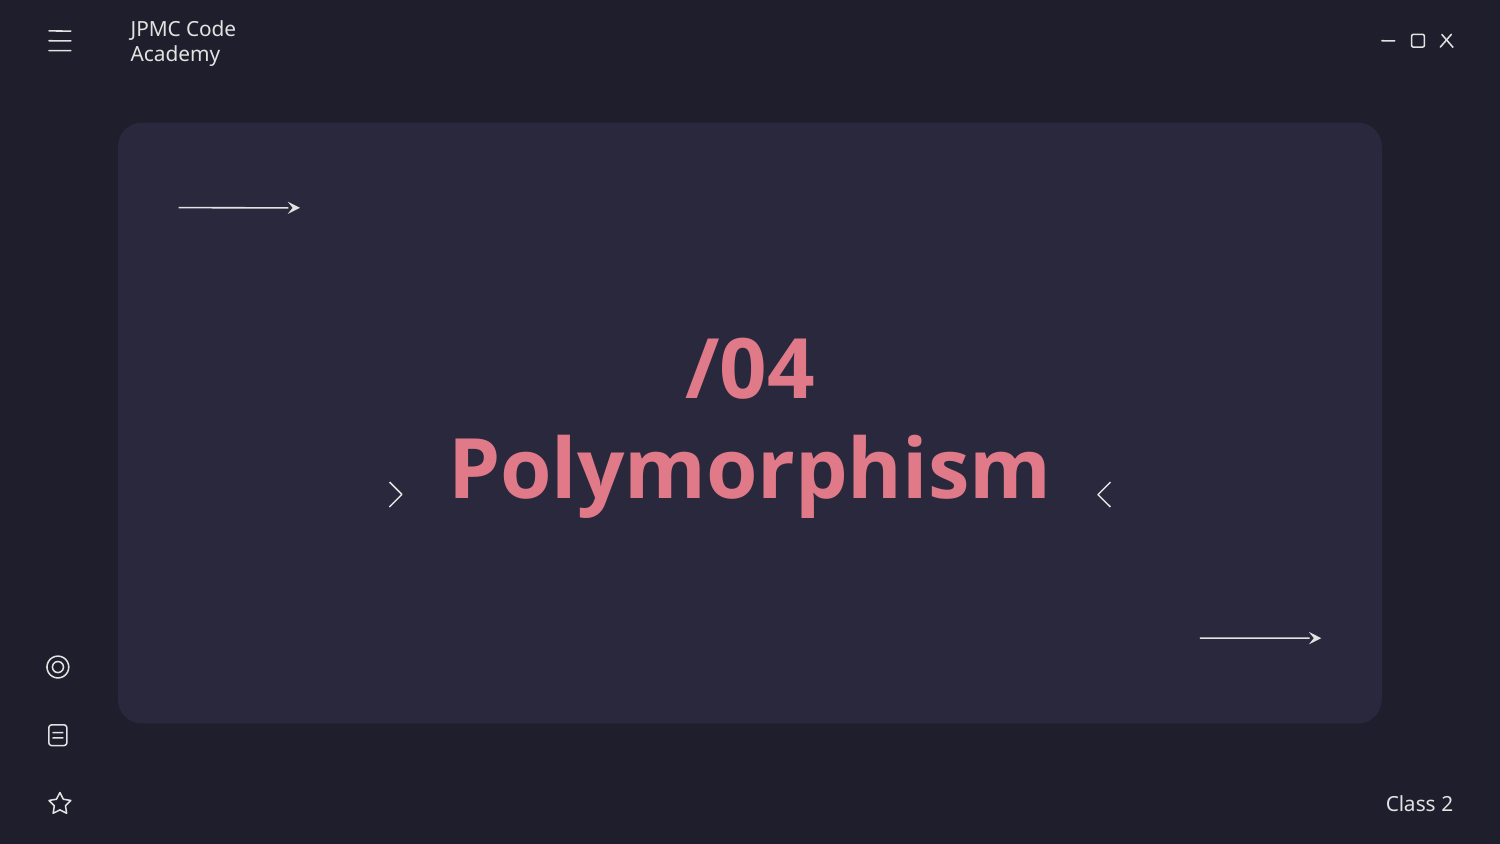

# JPMC Code Academy
/04
Polymorphism
Class 2